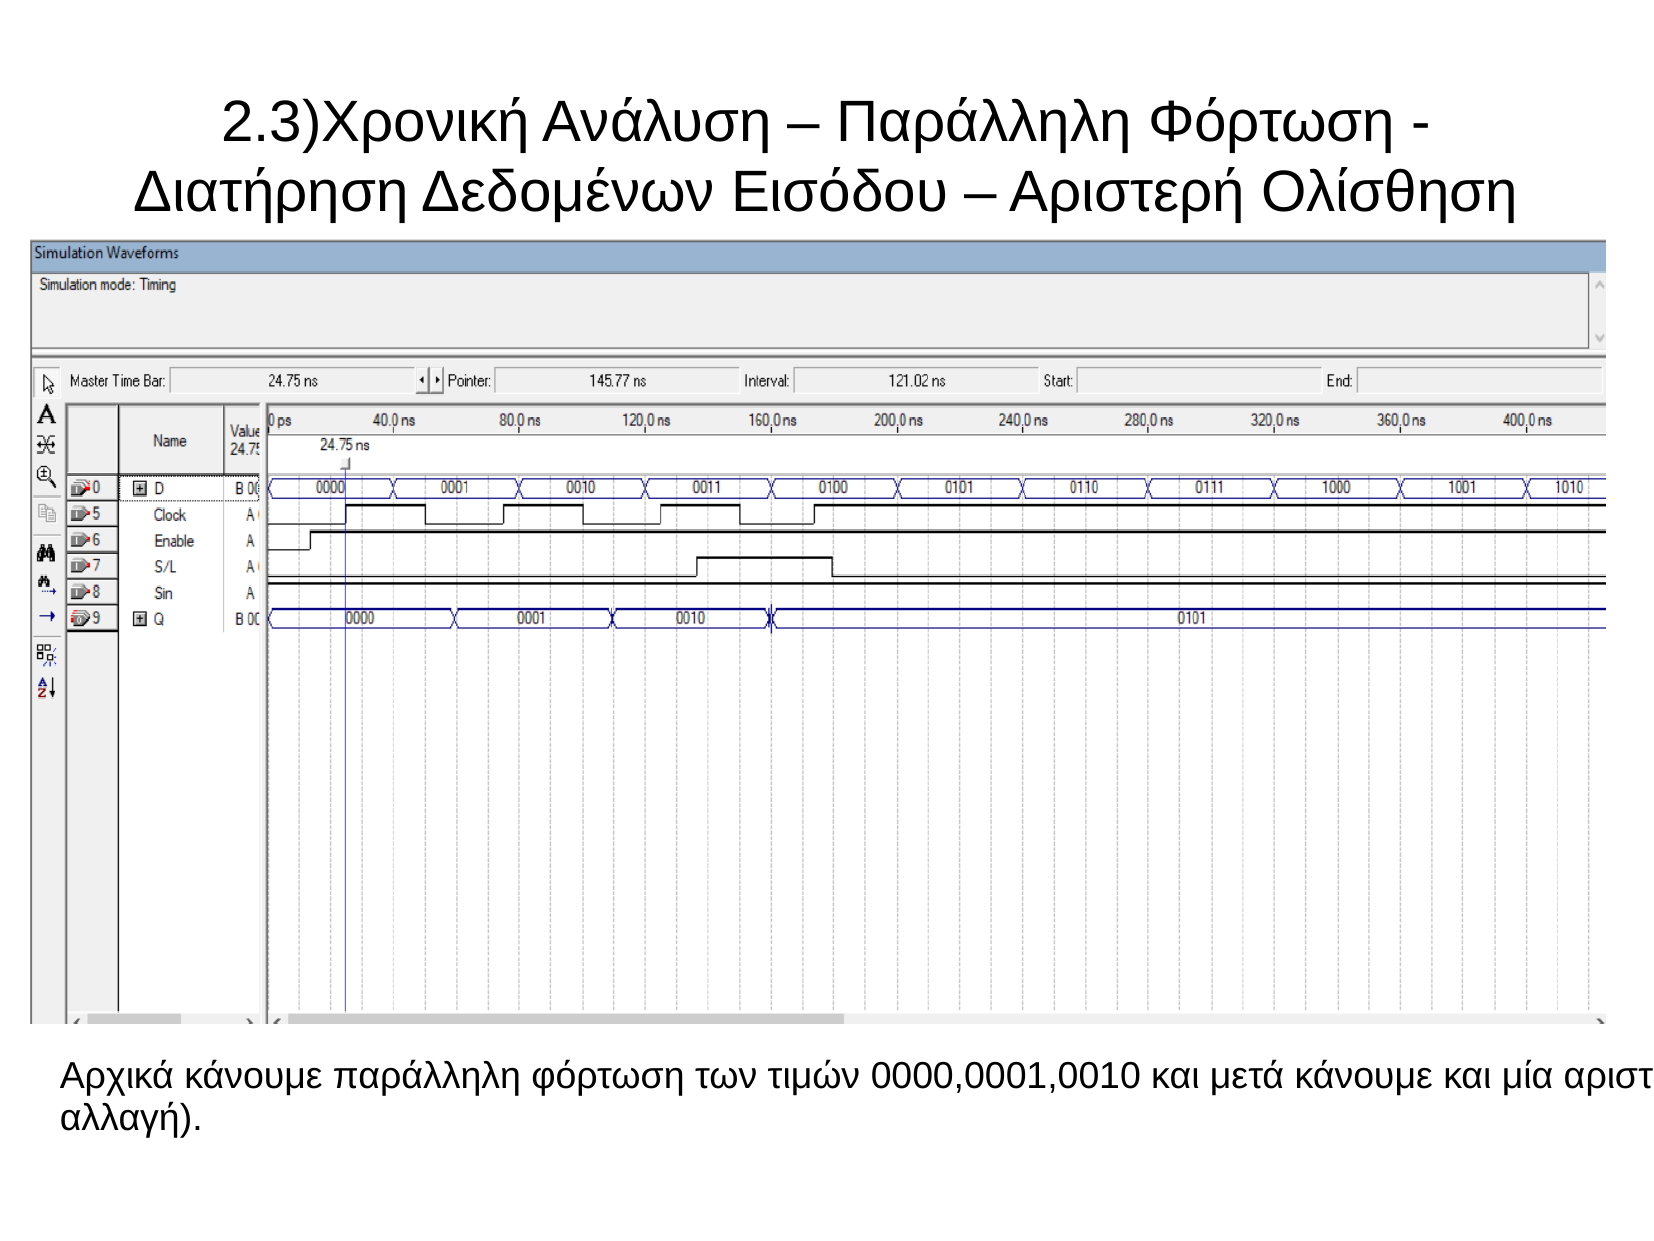

# 2.3)Χρονική Ανάλυση – Παράλληλη Φόρτωση - Διατήρηση Δεδομένων Εισόδου – Αριστερή Ολίσθηση
Αρχικά κάνουμε παράλληλη φόρτωση των τιμών 0000,0001,0010 και μετά κάνουμε και μία αριστερή ολίσθηση του 1 και παίρνουμε την τιμή 0101 την οποία διατηρούμε θέτοντας το σήμα Clock,το οποίο δεν είναι το τελικό Clock αλλά αυτό που παιρνάει μαζι με το Enable μέσα από μία nand,στην μονάδα μαζι με το Enable = 1(Clock Final = 0 ---> καμία αλλαγή).